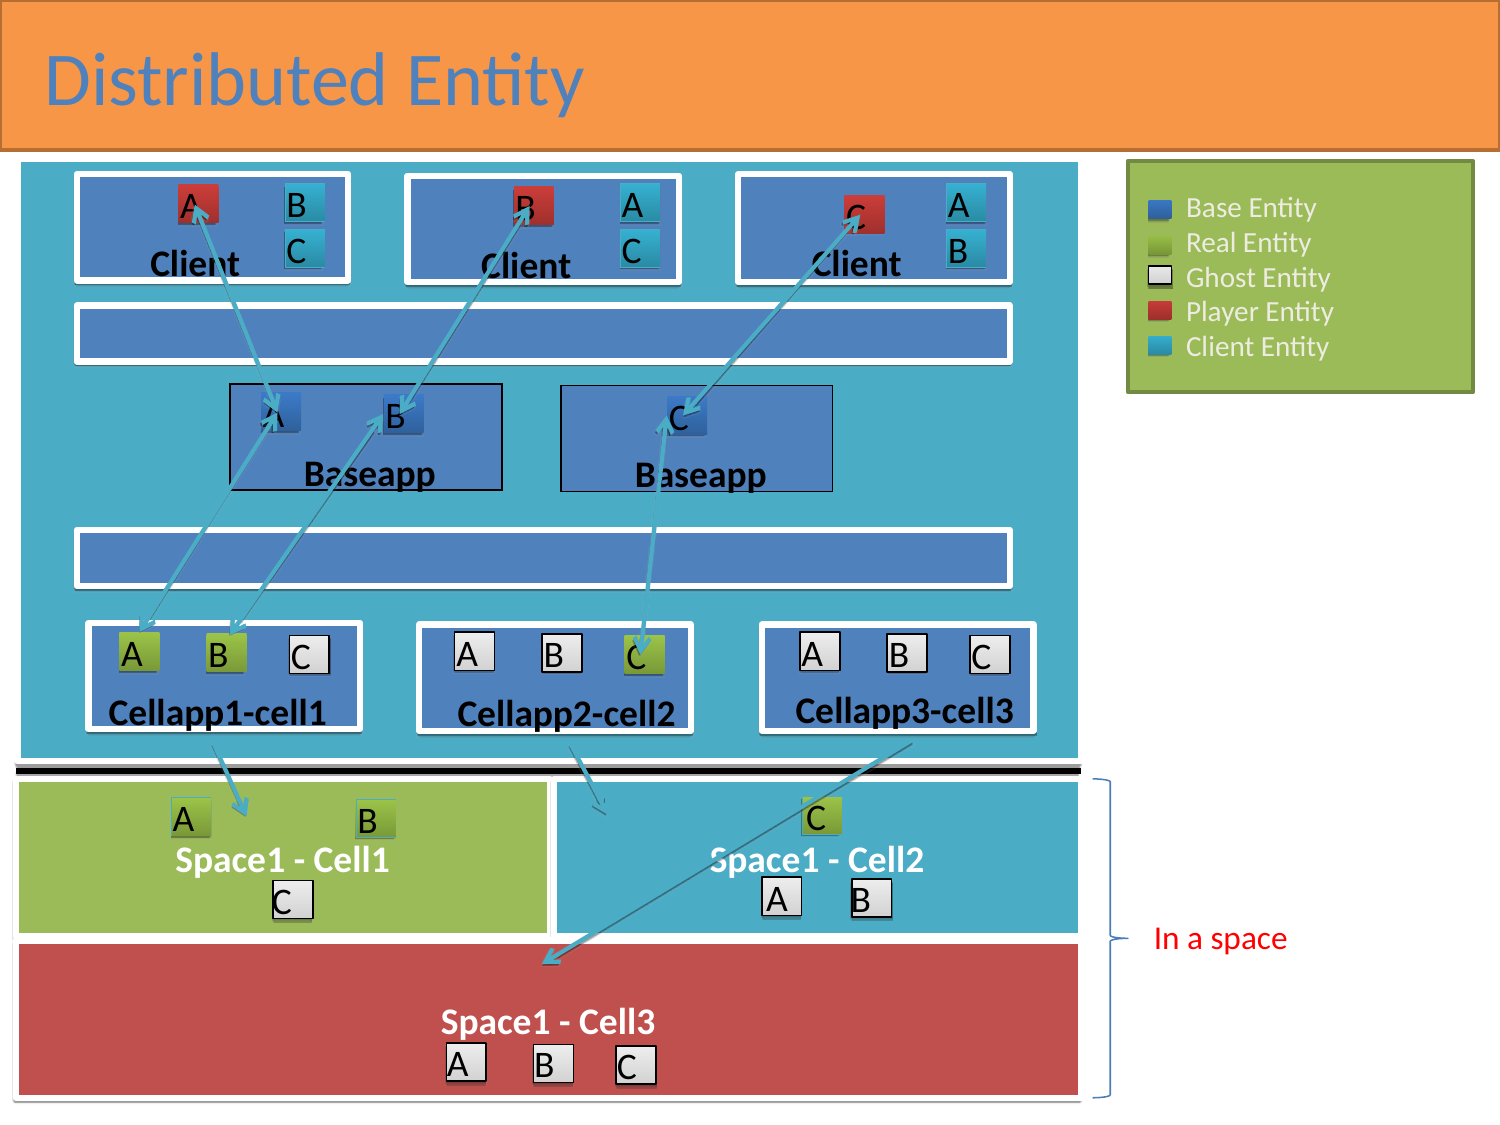

# Distributed Entity
B
A
A
A
B
Base Entity
Real Entity
Ghost Entity
Player Entity
Client Entity
C
C
C
B
Client
Client
Client
A
B
C
Baseapp
Baseapp
A
A
A
B
B
B
C
C
C
Cellapp3-cell3
 Cellapp1-cell1
Cellapp2-cell2
Space1 - Cell1
Space1 - Cell2
C
A
B
A
B
C
In a space
Space1 - Cell3
A
B
C